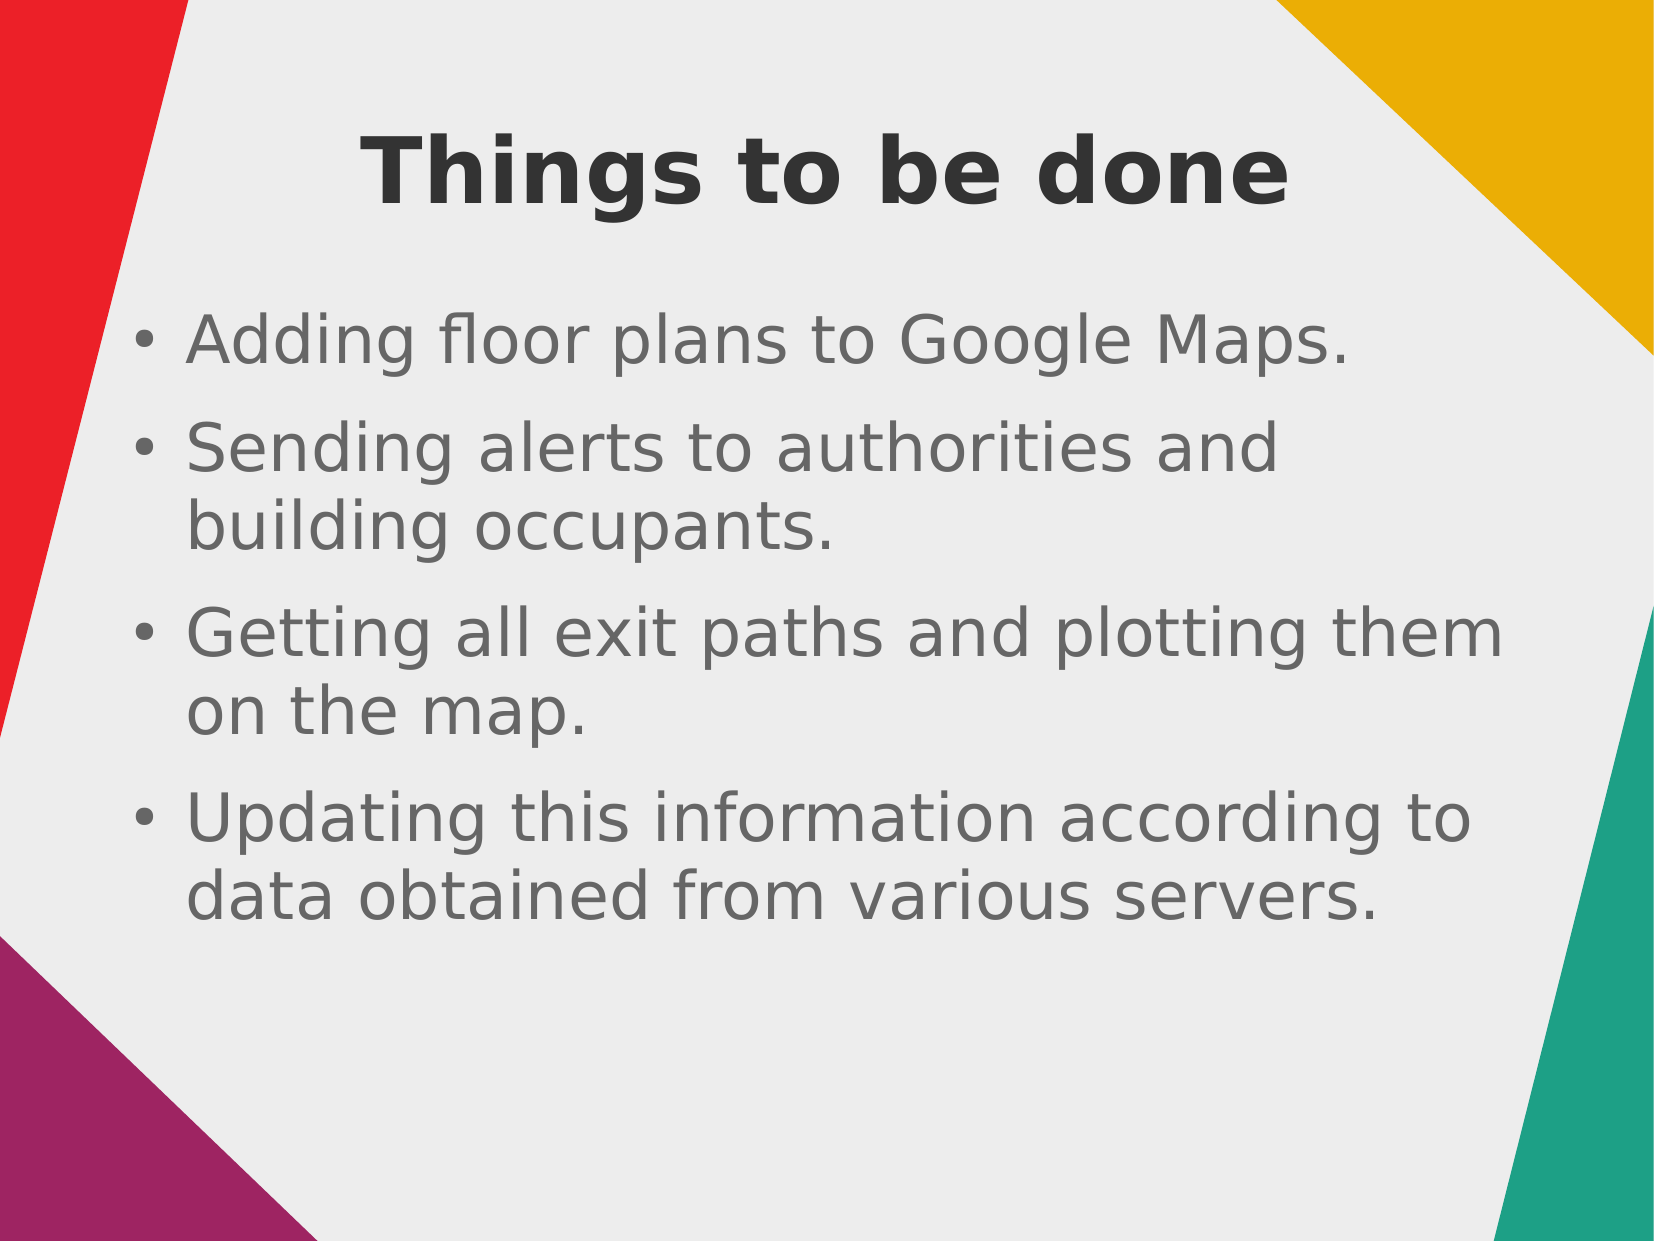

# Things to be done
Adding floor plans to Google Maps.
Sending alerts to authorities and building occupants.
Getting all exit paths and plotting them on the map.
Updating this information according to data obtained from various servers.